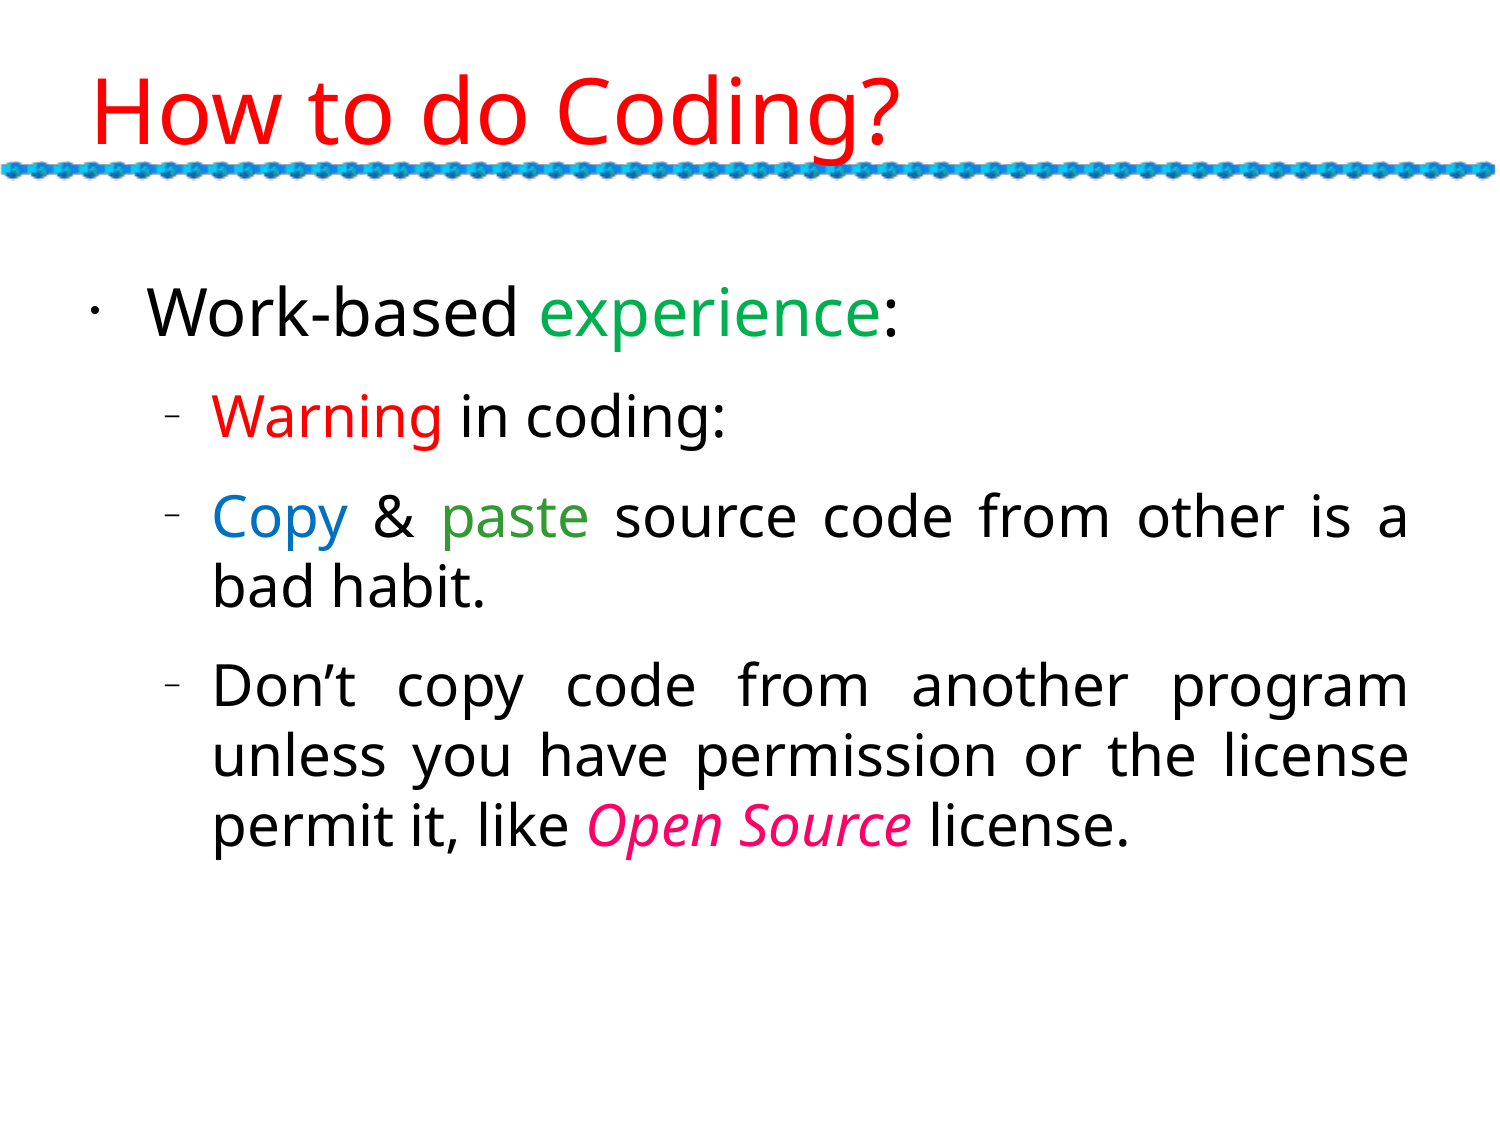

How to do Coding?
# Work-based experience:
Warning in coding:
Copy & paste source code from other is a bad habit.
Don’t copy code from another program unless you have permission or the license permit it, like Open Source license.